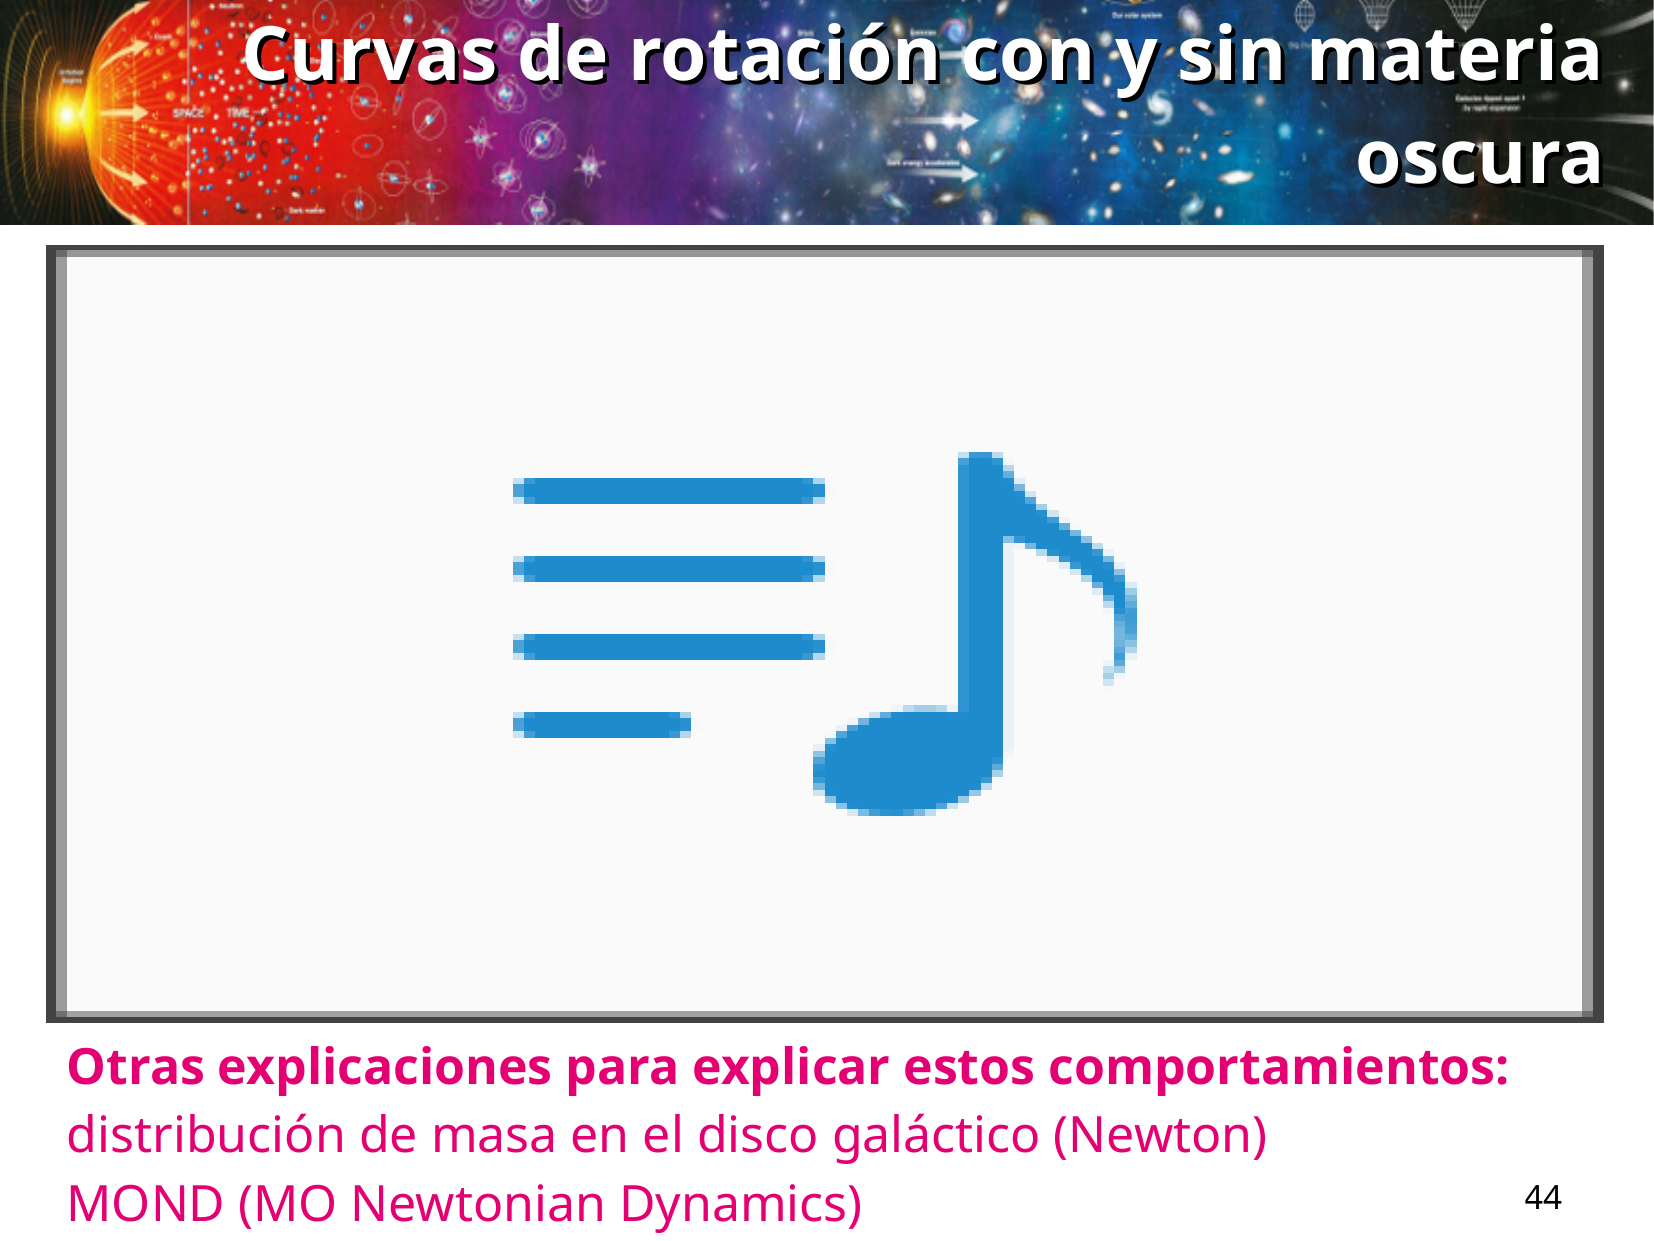

# Curvas de rotación con y sin materia oscura
Otras explicaciones para explicar estos comportamientos:
distribución de masa en el disco galáctico (Newton)
MOND (MO Newtonian Dynamics)
H. Asorey - Física IV B
44